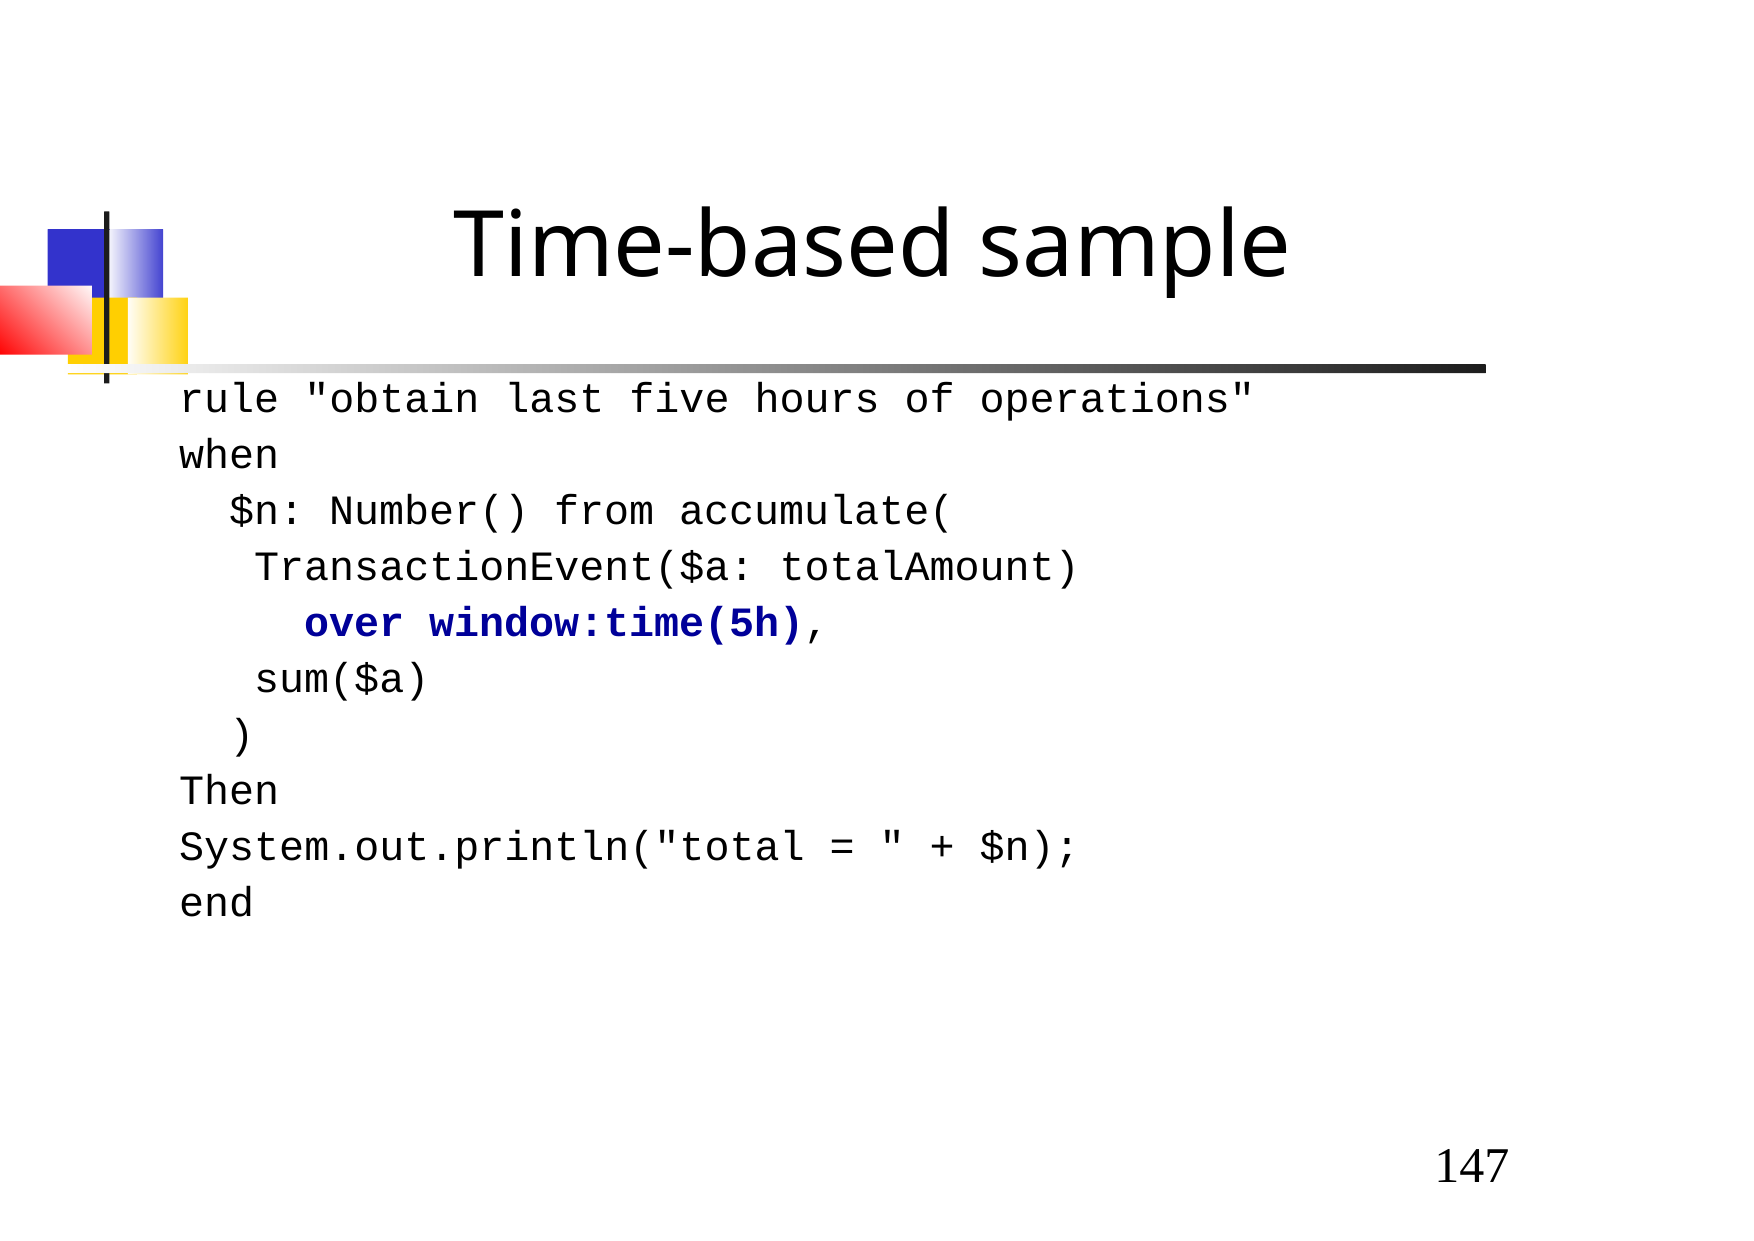

# Time-based sample
rule "obtain last five hours of operations"
when
 $n: Number() from accumulate(
 TransactionEvent($a: totalAmount)
 over window:time(5h),
 sum($a)
 )
Then
System.out.println("total = " + $n);
end